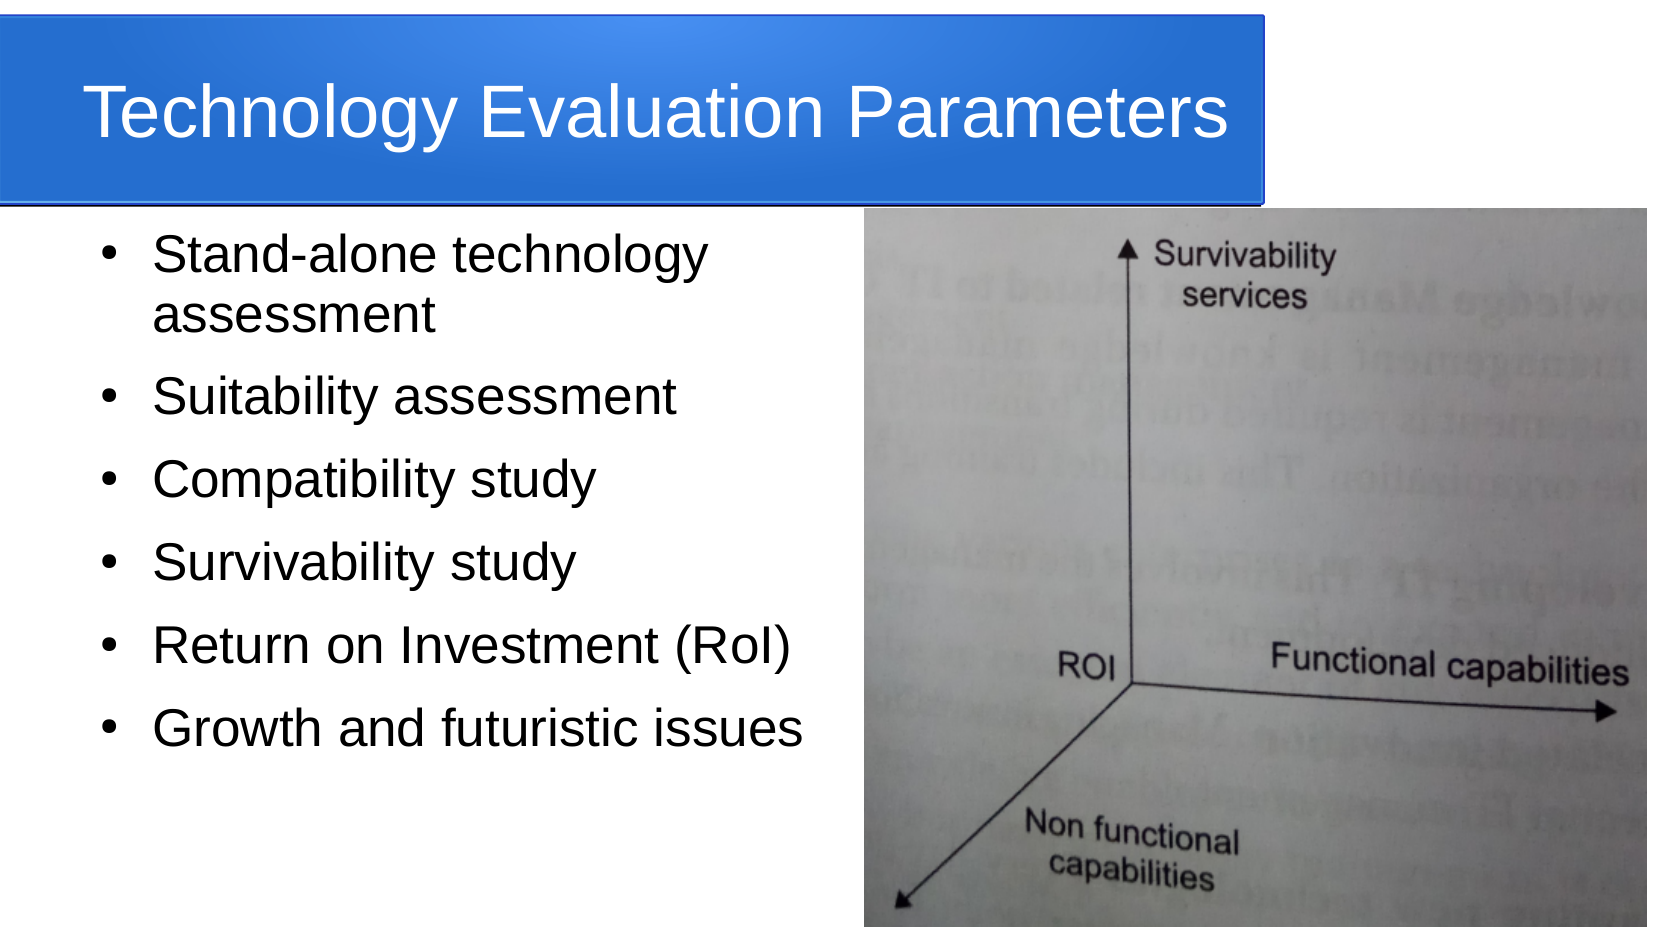

# Technology Evaluation Parameters
Stand-alone technology assessment
Suitability assessment
Compatibility study
Survivability study
Return on Investment (RoI)
Growth and futuristic issues